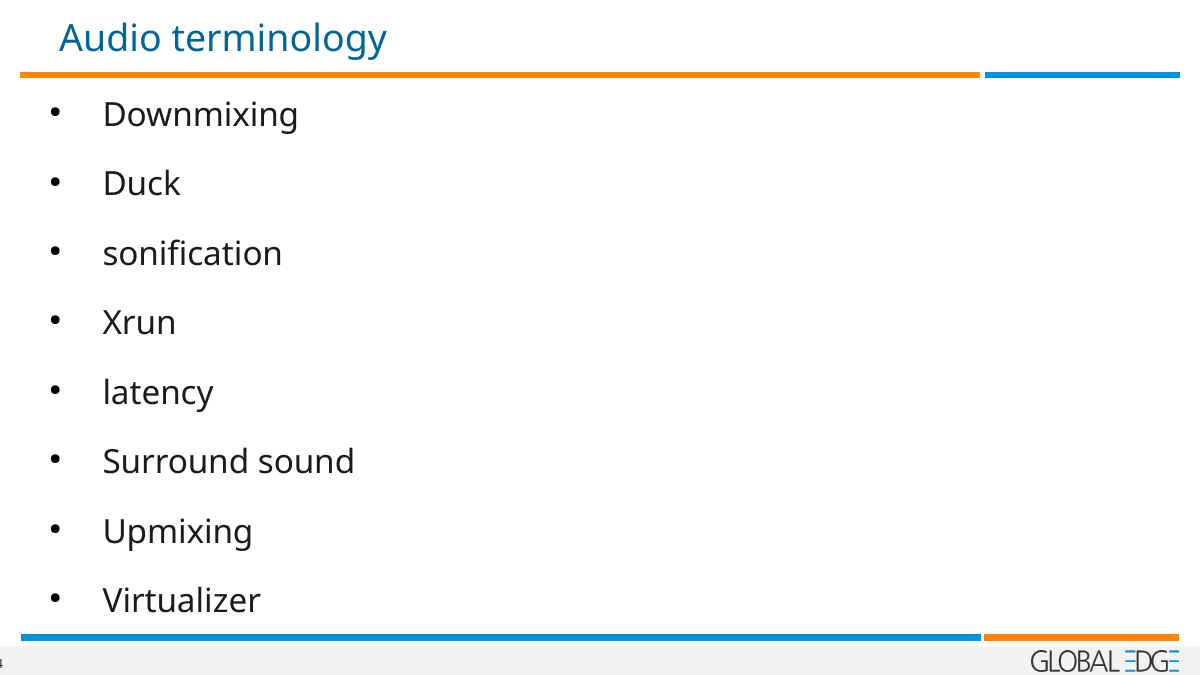

# Audio terminology
Downmixing
Duck
sonification
Xrun
latency
Surround sound
Upmixing
Virtualizer